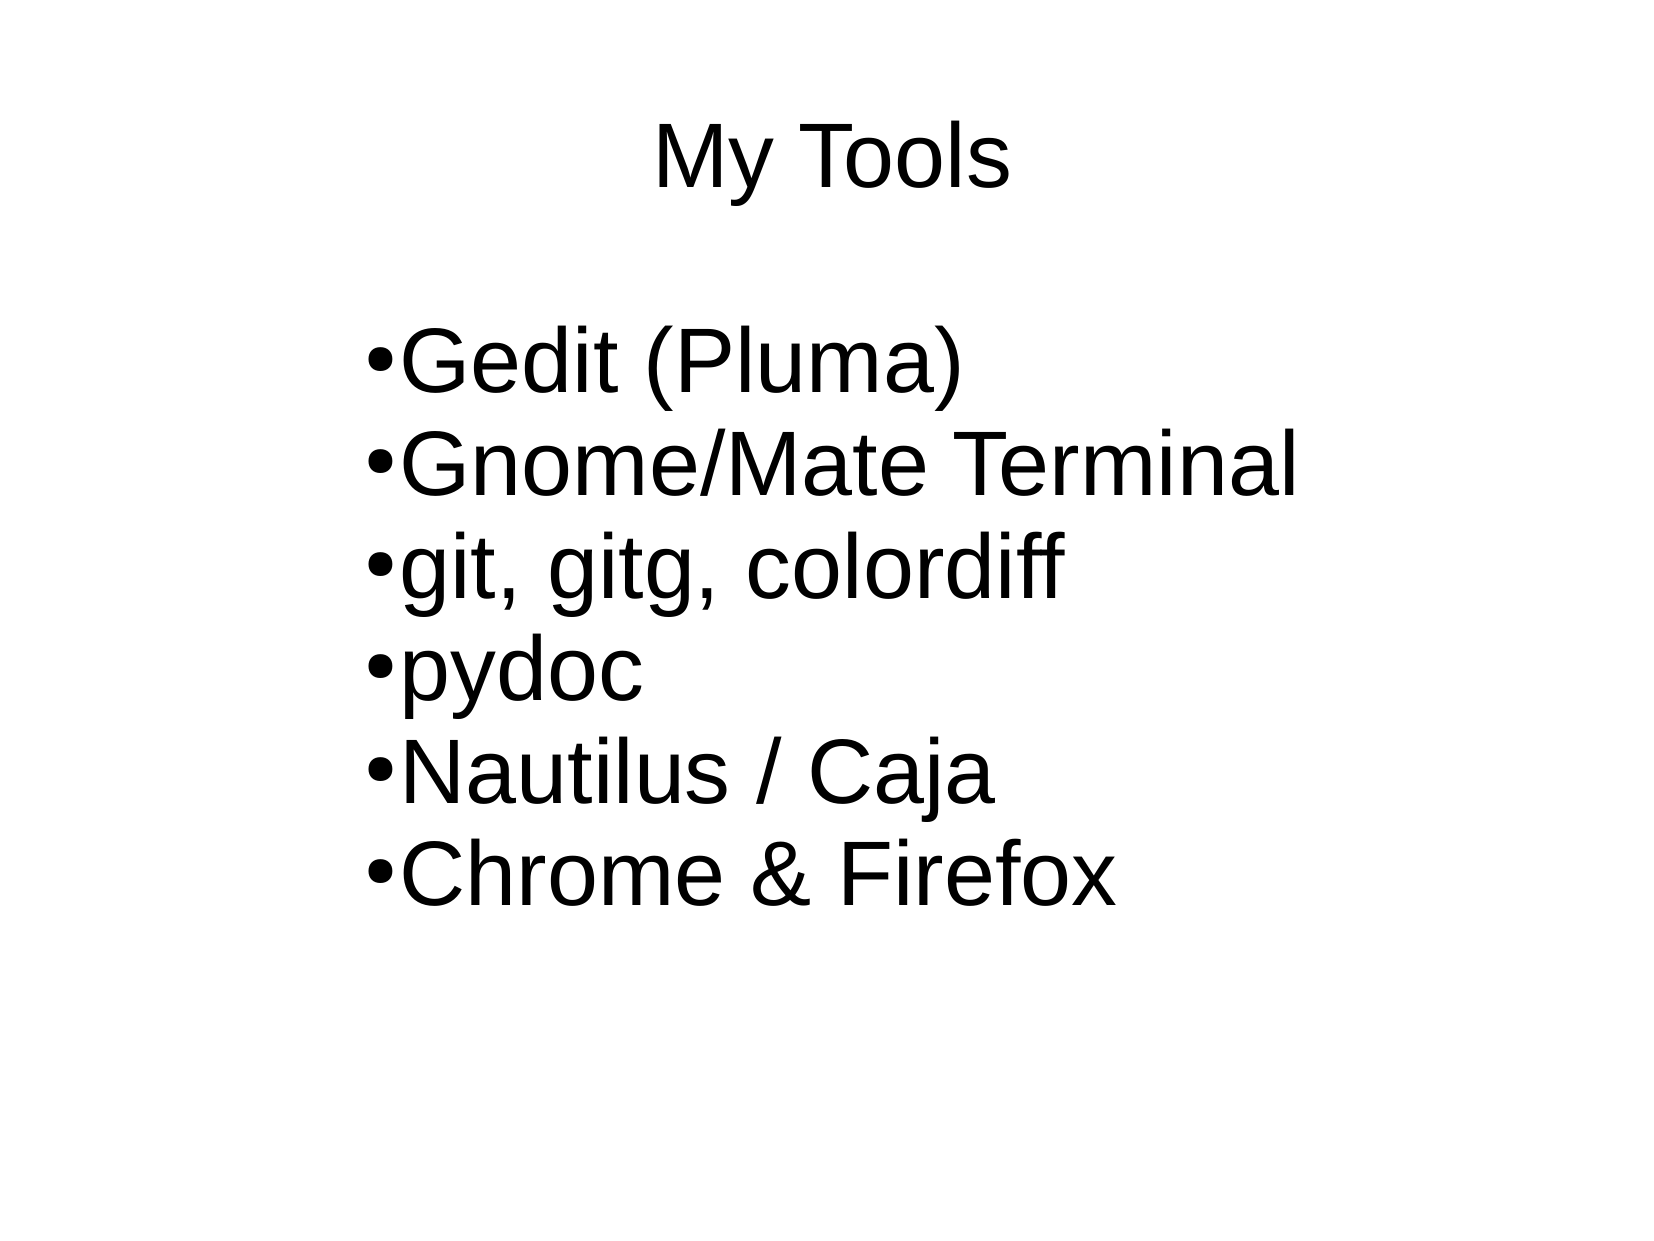

# My Tools
Gedit (Pluma)
Gnome/Mate Terminal
git, gitg, colordiff
pydoc
Nautilus / Caja
Chrome & Firefox